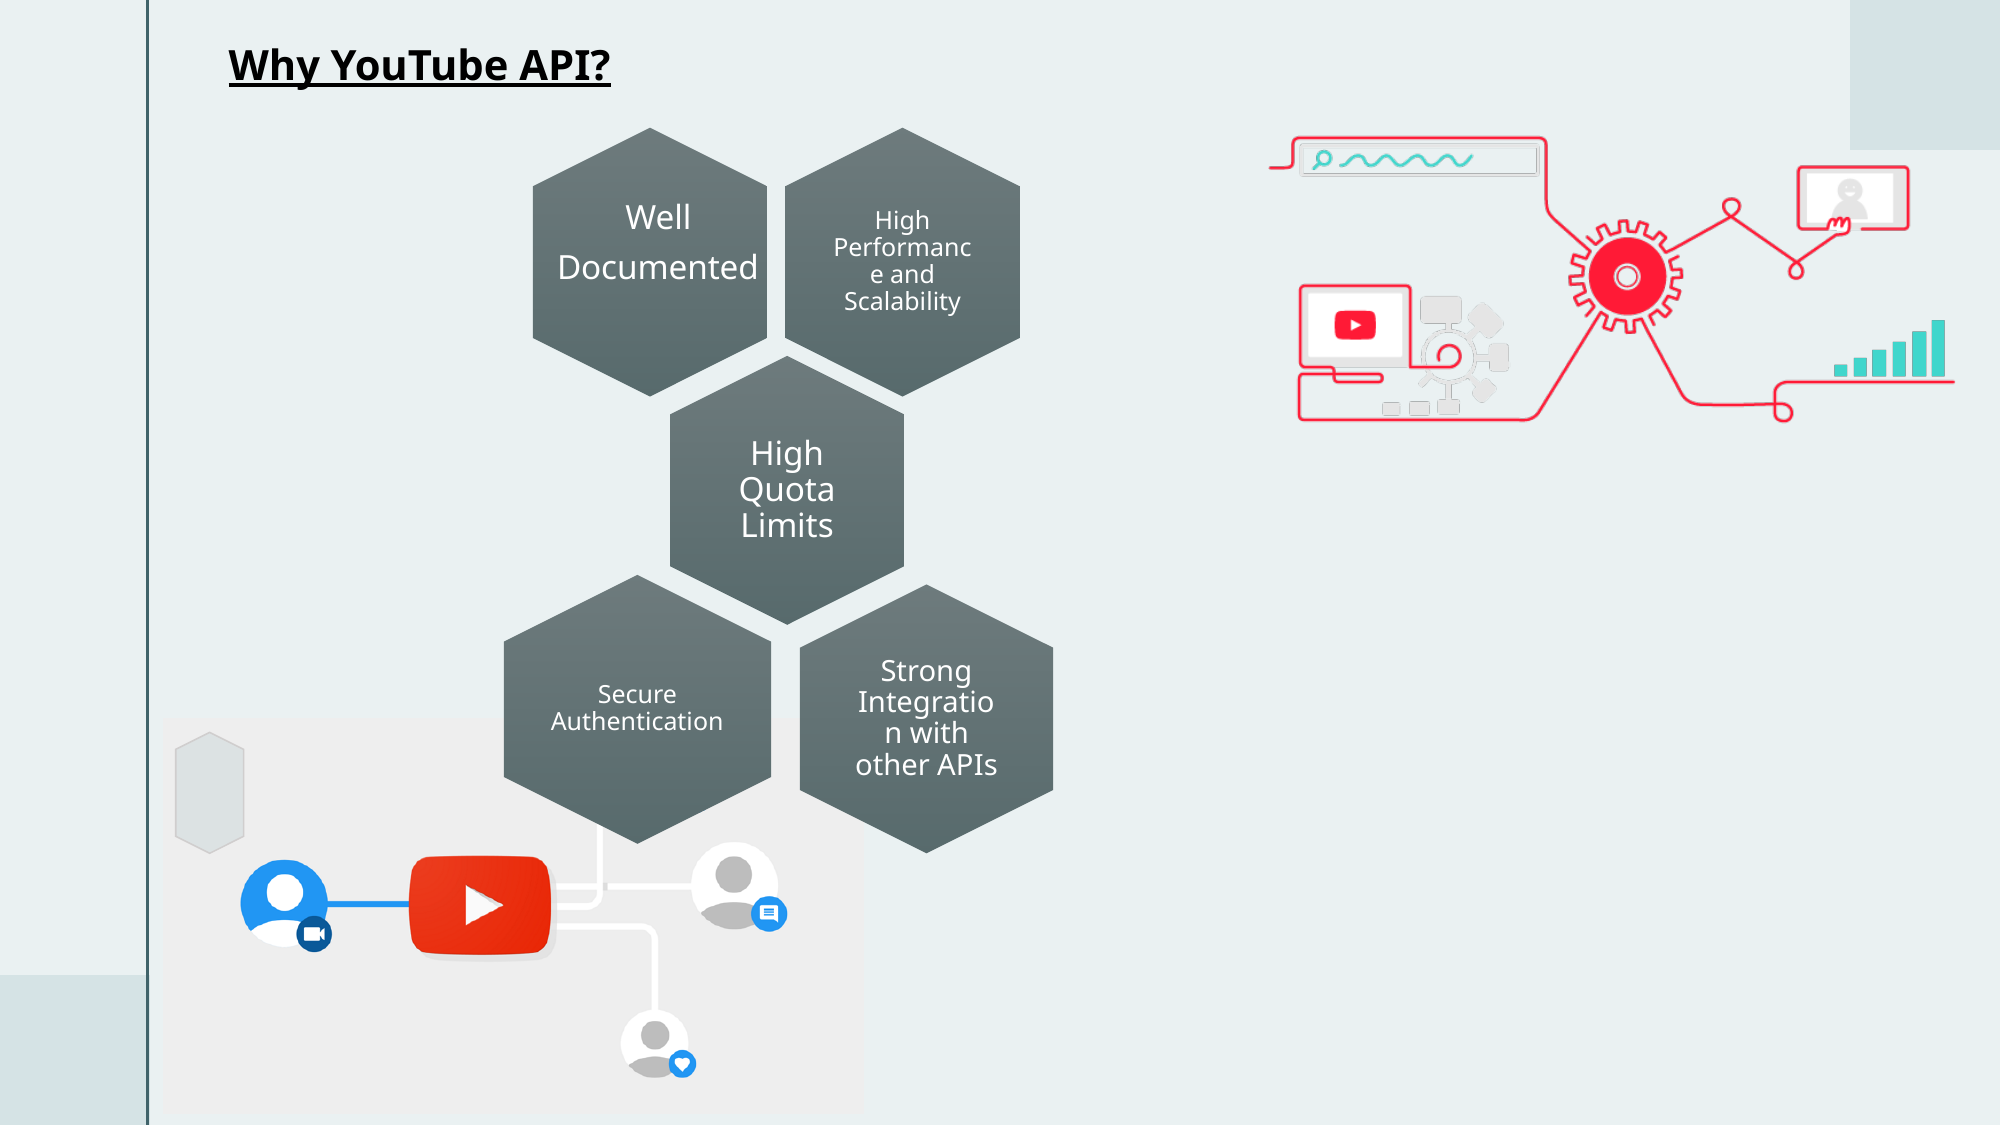

Why YouTube API?
High Performance and Scalability
Well
Documented
High Quota Limits
Secure Authentication
Strong Integration with other APIs